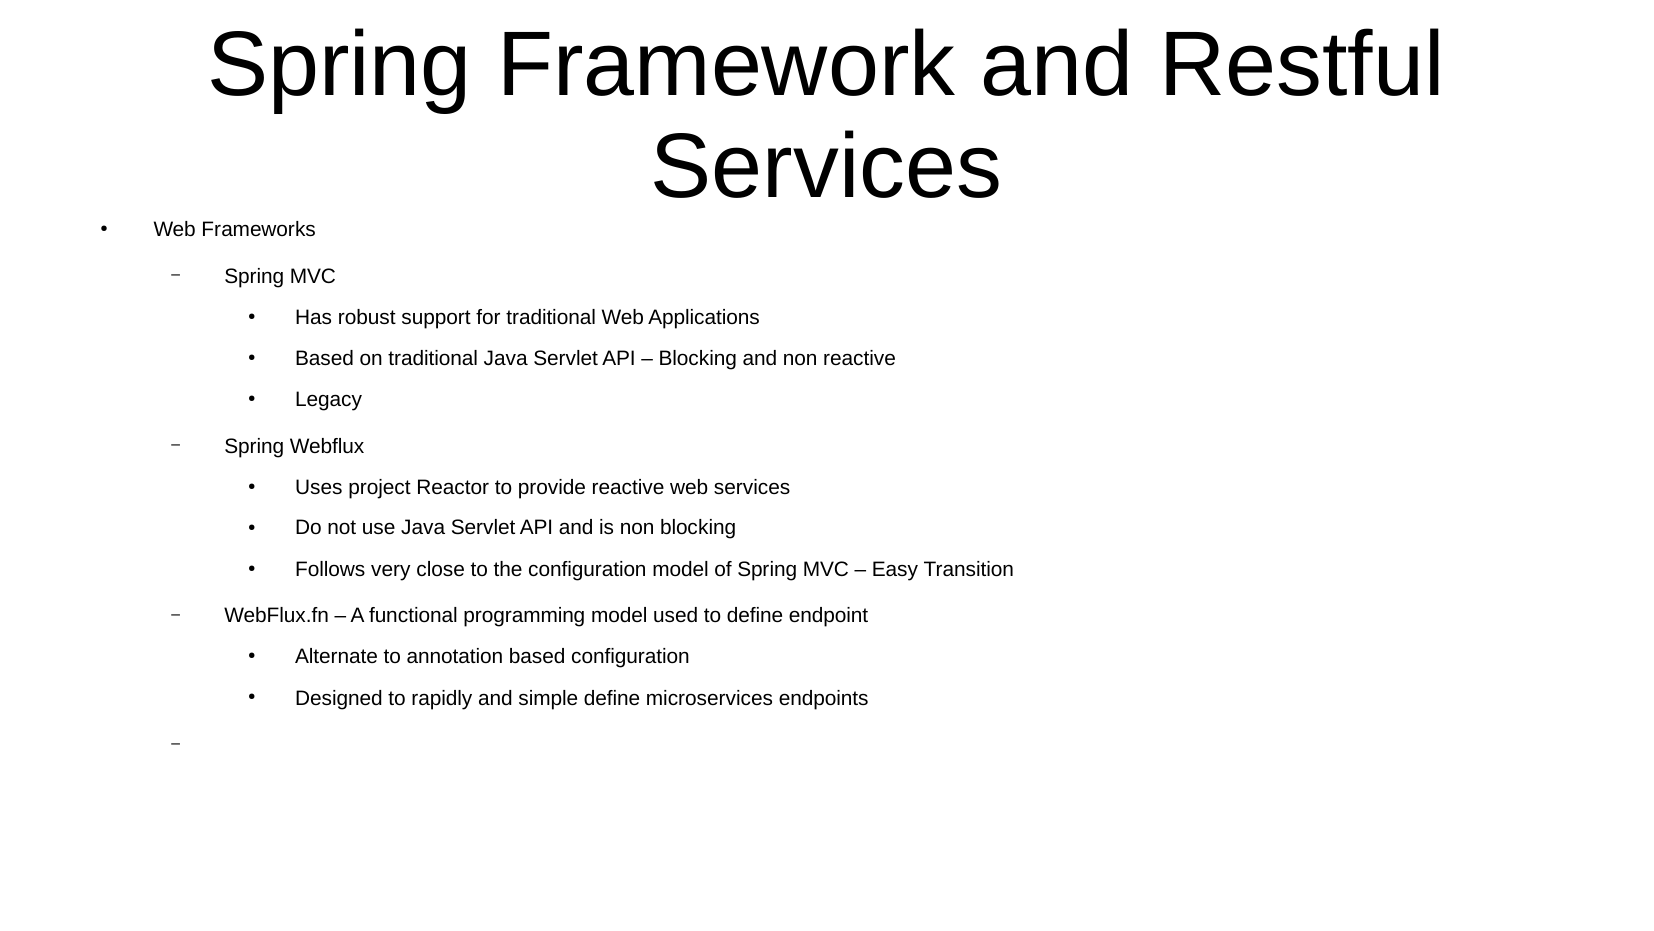

# Spring Framework and Restful Services
Web Frameworks
Spring MVC
Has robust support for traditional Web Applications
Based on traditional Java Servlet API – Blocking and non reactive
Legacy
Spring Webflux
Uses project Reactor to provide reactive web services
Do not use Java Servlet API and is non blocking
Follows very close to the configuration model of Spring MVC – Easy Transition
WebFlux.fn – A functional programming model used to define endpoint
Alternate to annotation based configuration
Designed to rapidly and simple define microservices endpoints